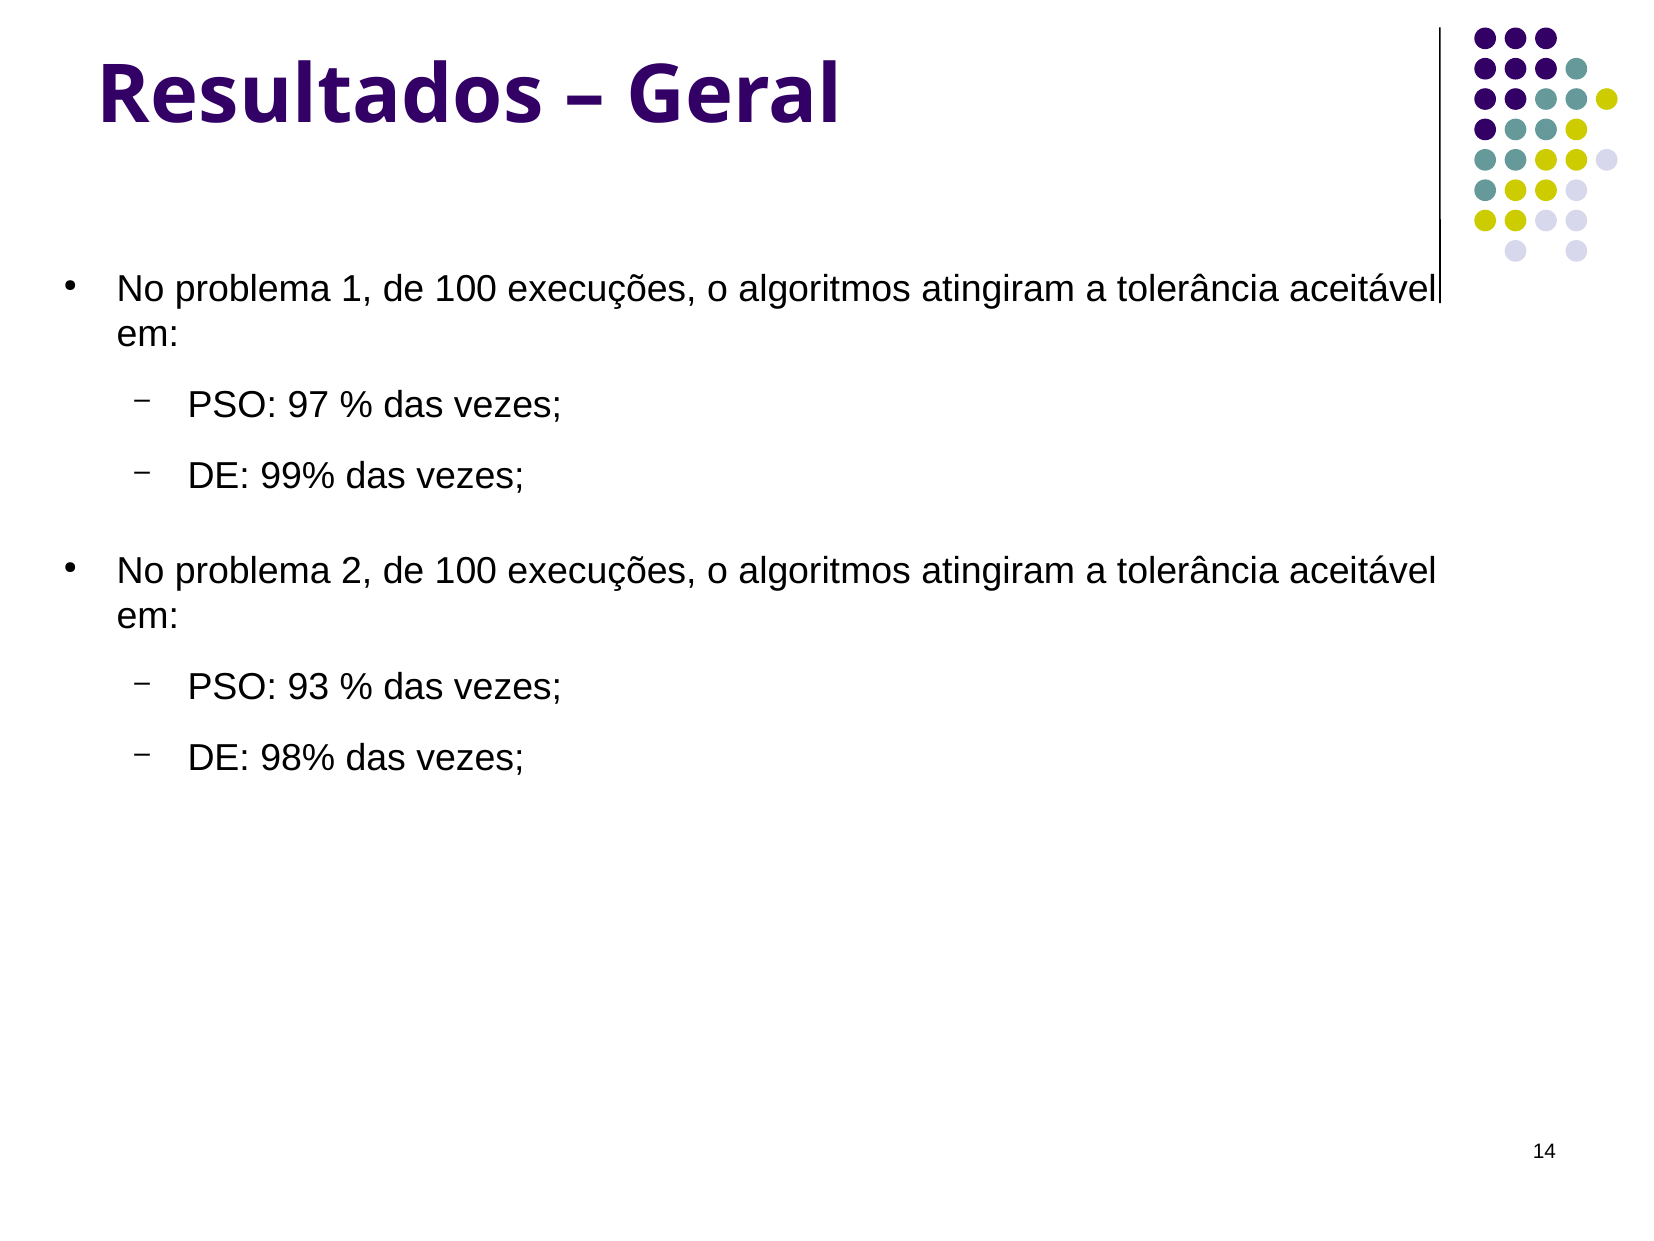

# Resultados – Geral
No problema 1, de 100 execuções, o algoritmos atingiram a tolerância aceitável em:
PSO: 97 % das vezes;
DE: 99% das vezes;
No problema 2, de 100 execuções, o algoritmos atingiram a tolerância aceitável em:
PSO: 93 % das vezes;
DE: 98% das vezes;